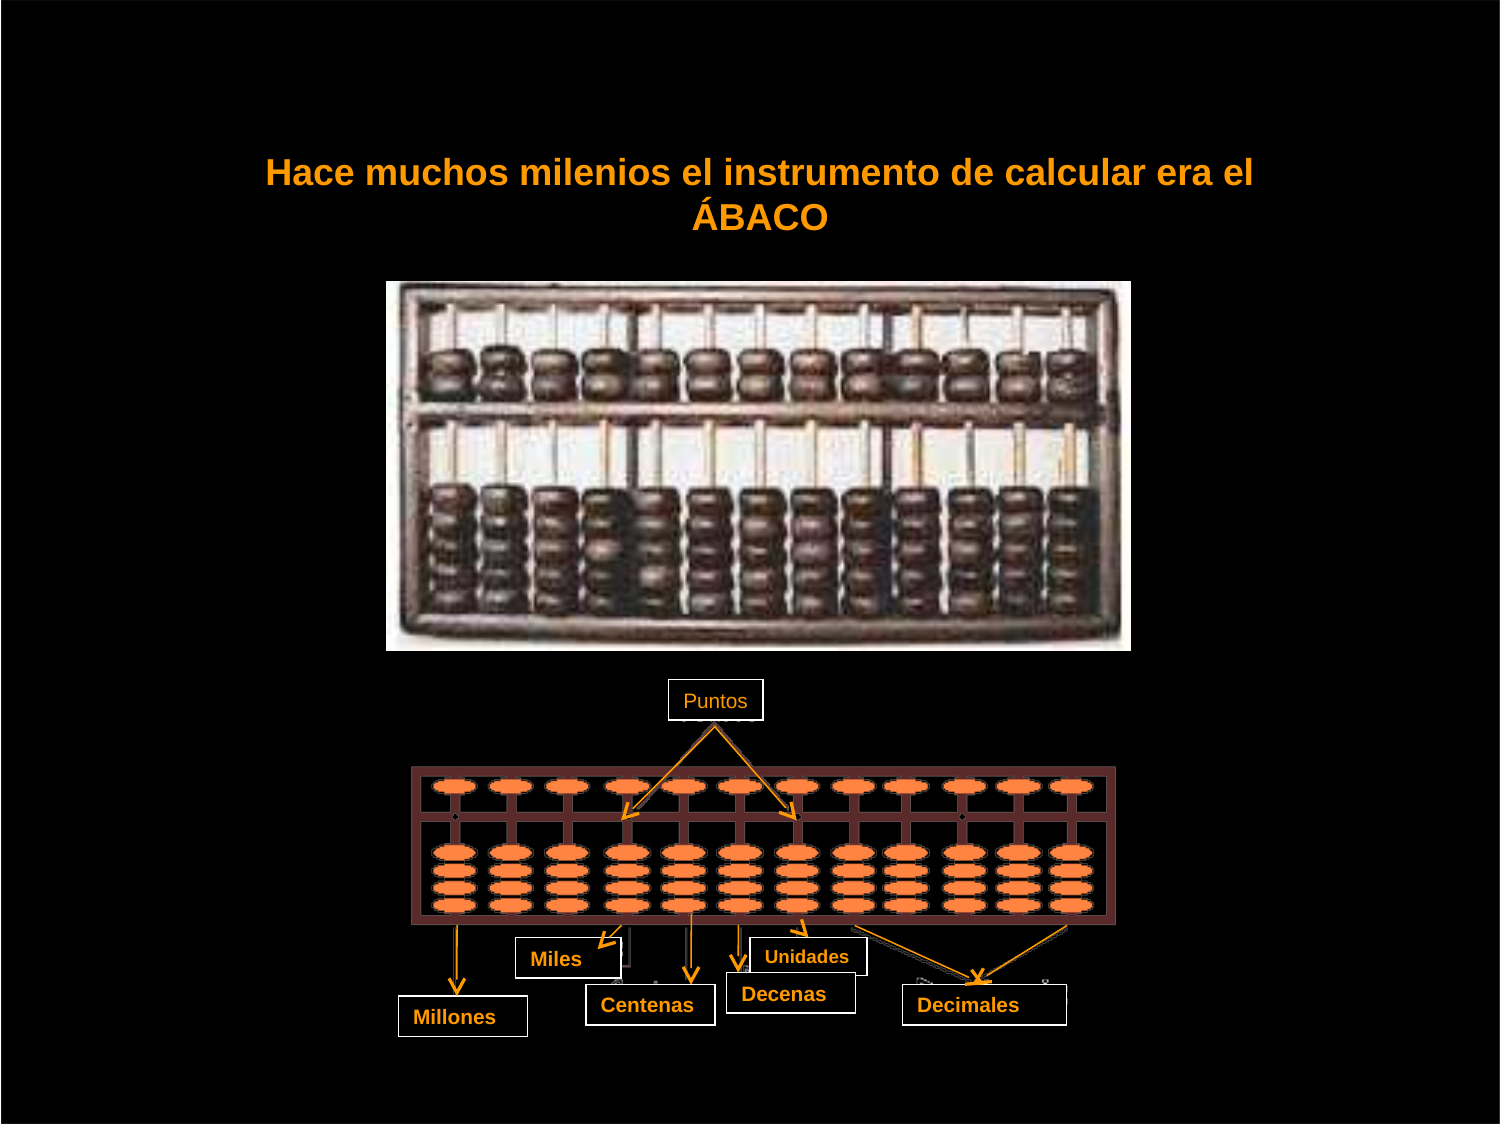

Hace muchos milenios el instrumento de calcular era el ÁBACO
Puntos
Miles
Unidades
Decenas
Centenas
Decimales
Millones